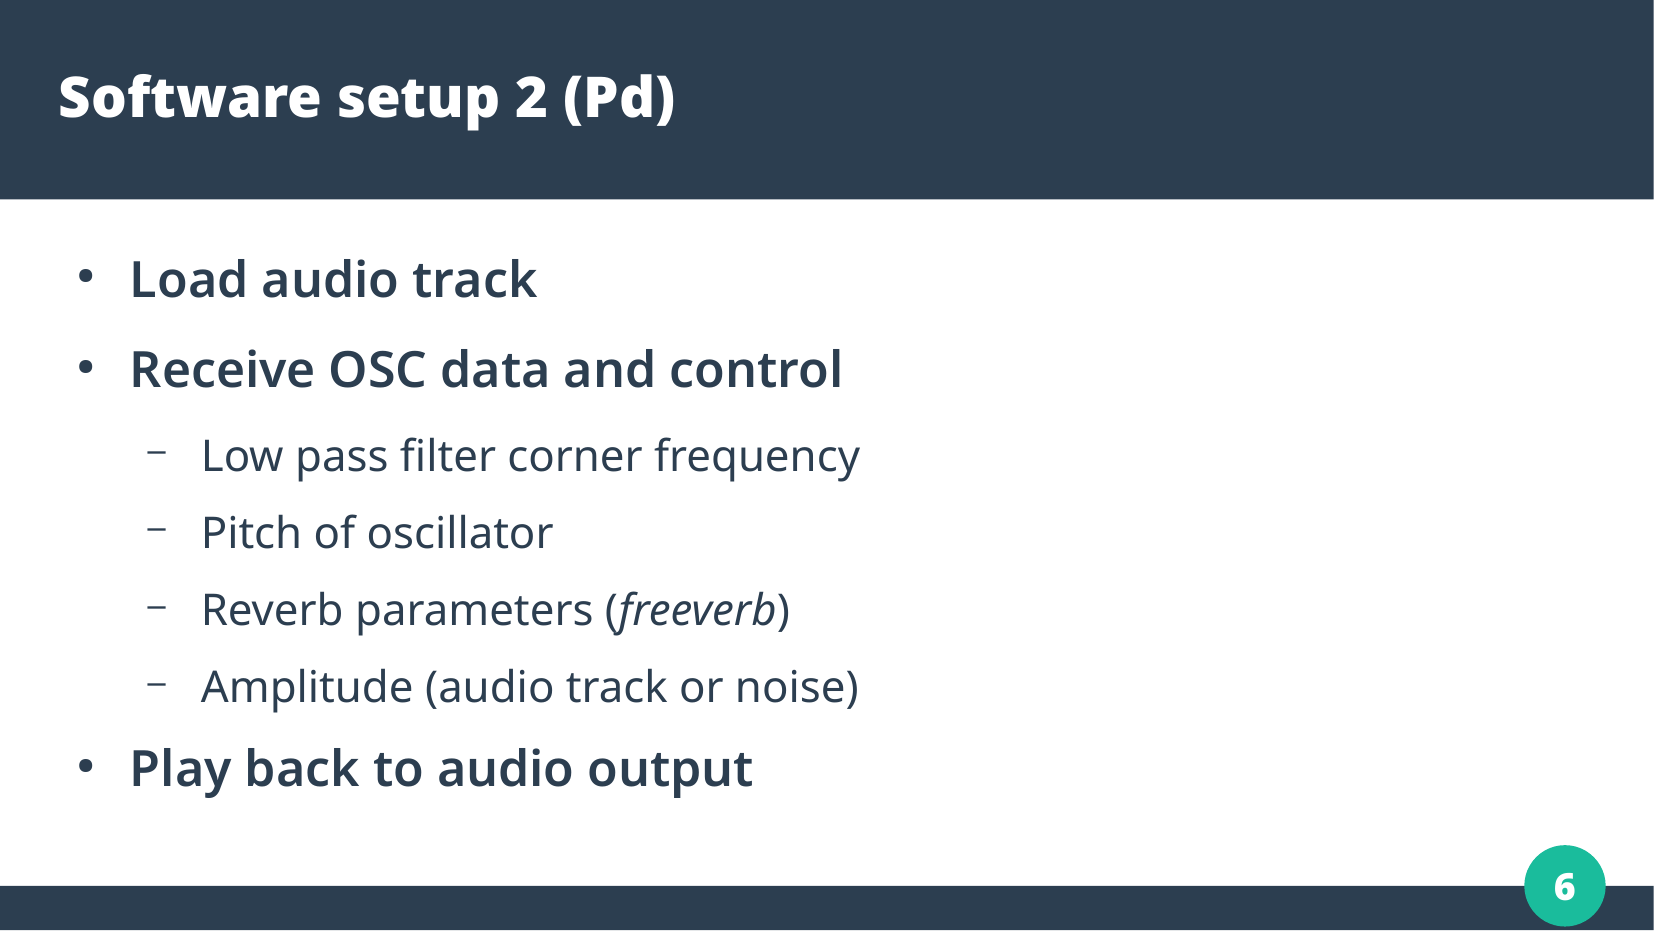

# Software setup 2 (Pd)
Load audio track
Receive OSC data and control
Low pass filter corner frequency
Pitch of oscillator
Reverb parameters (freeverb)
Amplitude (audio track or noise)
Play back to audio output